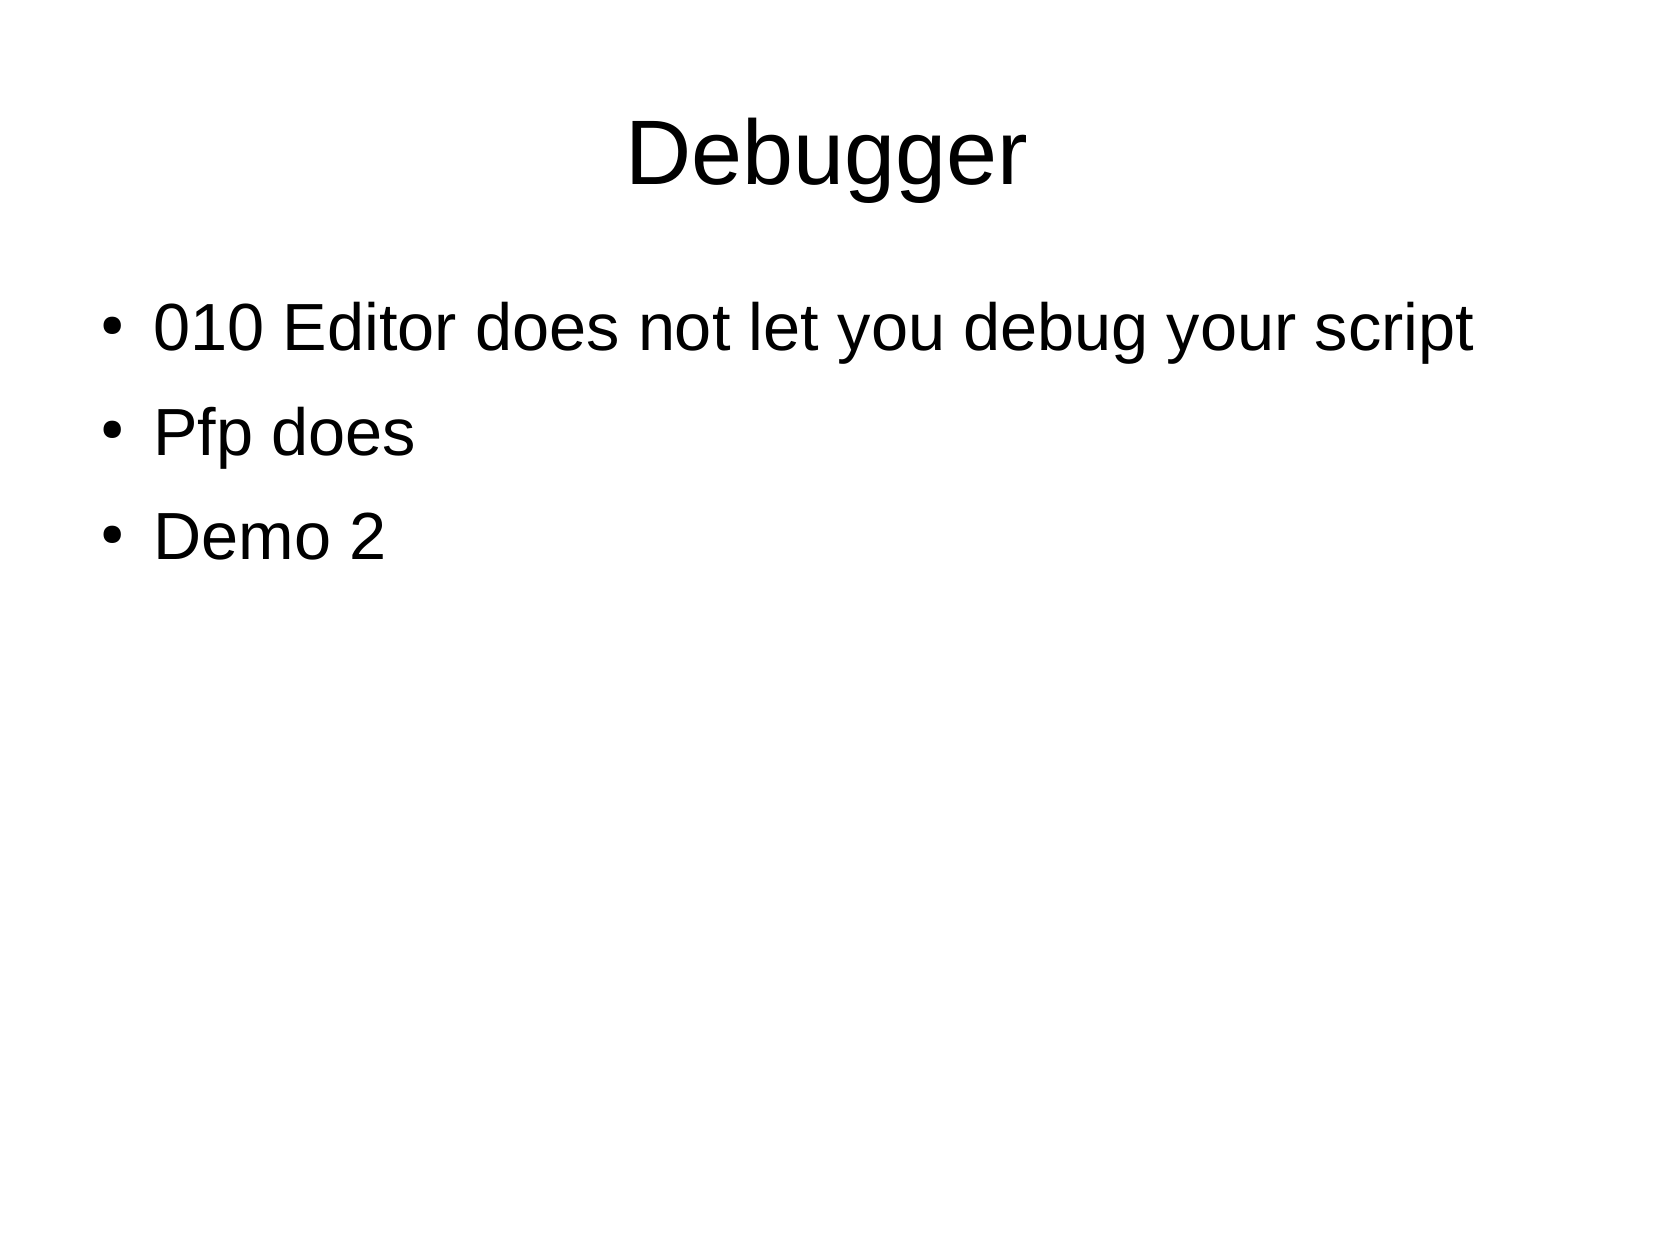

# Debugger
010 Editor does not let you debug your script
Pfp does
Demo 2